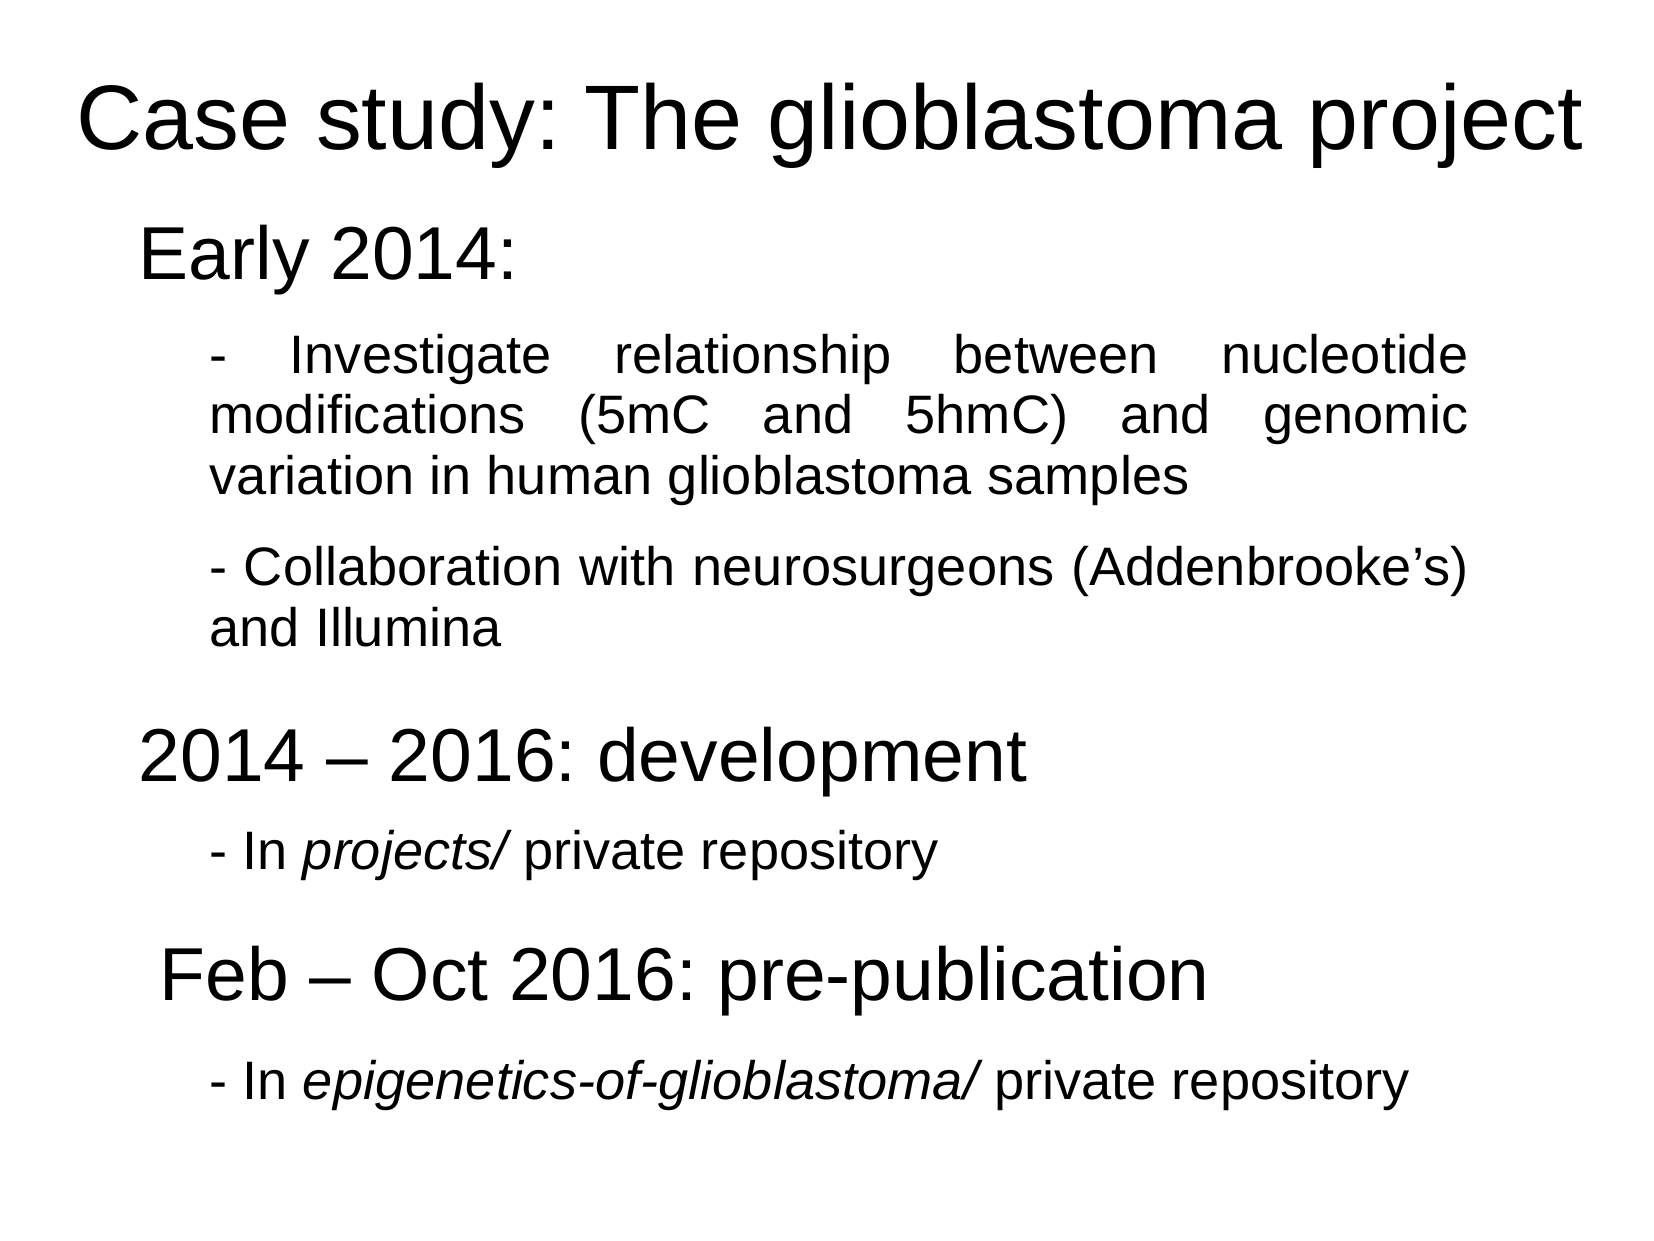

Case study: The glioblastoma project
Early 2014:
- Investigate relationship between nucleotide modifications (5mC and 5hmC) and genomic variation in human glioblastoma samples
- Collaboration with neurosurgeons (Addenbrooke’s) and Illumina
2014 – 2016: development
- In projects/ private repository
 Feb – Oct 2016: pre-publication
- In epigenetics-of-glioblastoma/ private repository